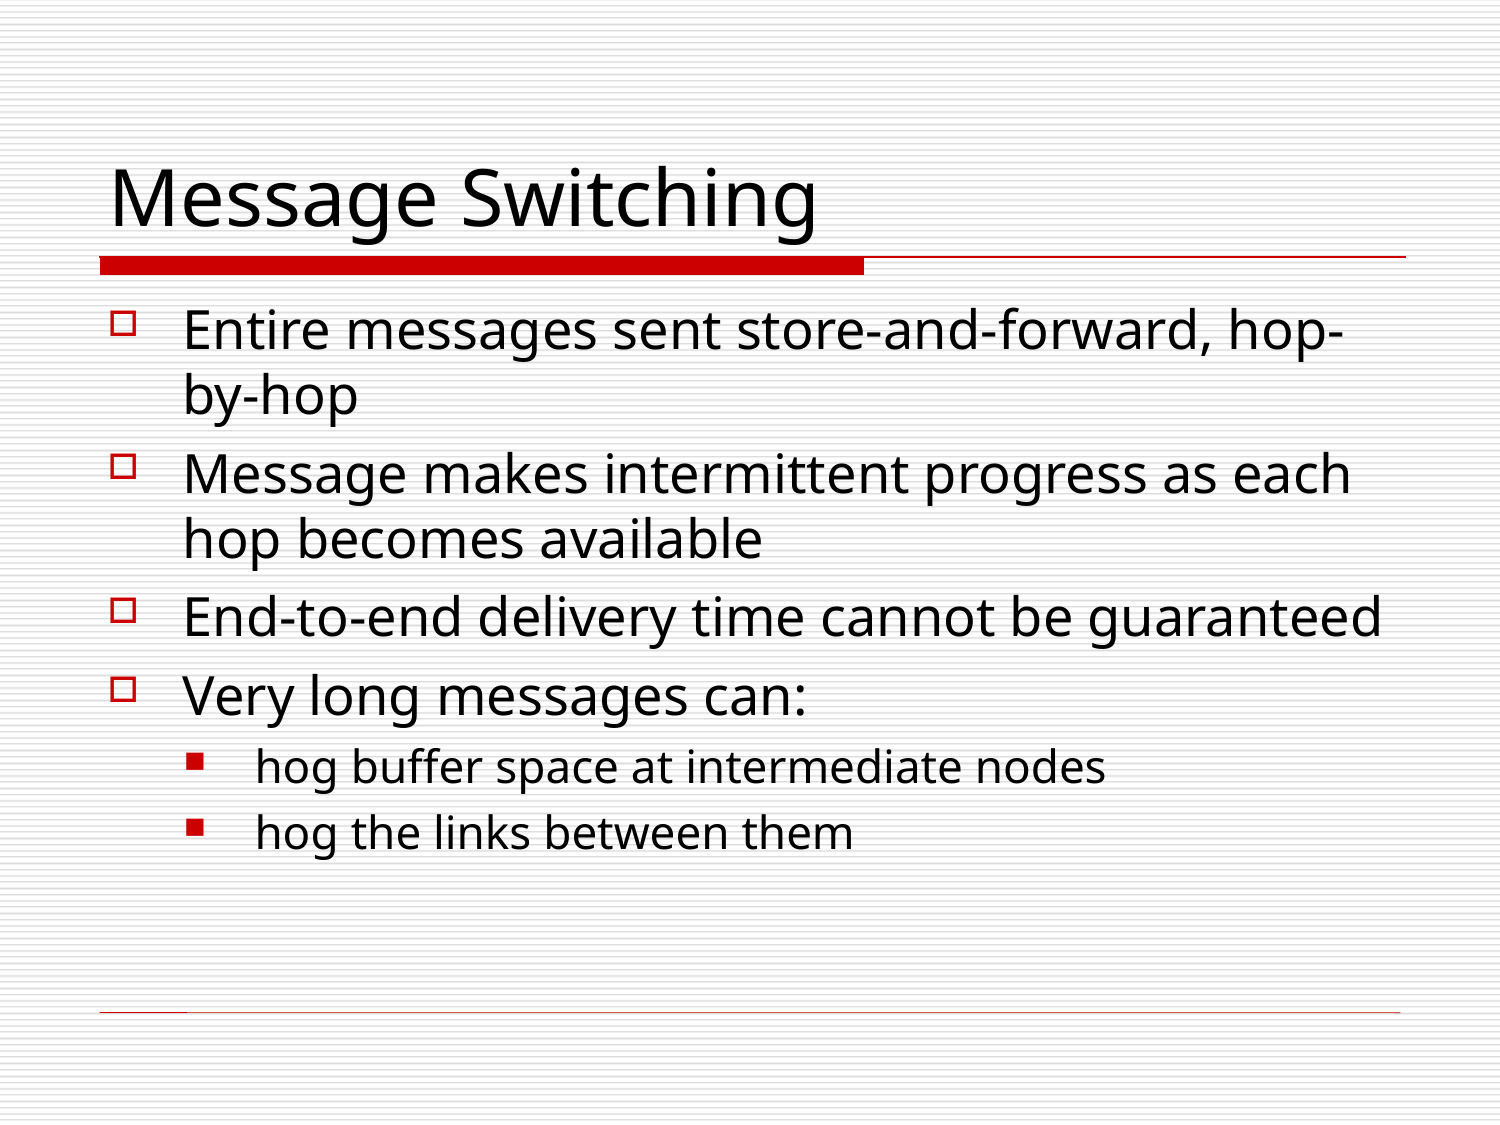

# Message Switching
Entire messages sent store-and-forward, hop-by-hop
Message makes intermittent progress as each hop becomes available
End-to-end delivery time cannot be guaranteed
Very long messages can:
hog buffer space at intermediate nodes
hog the links between them